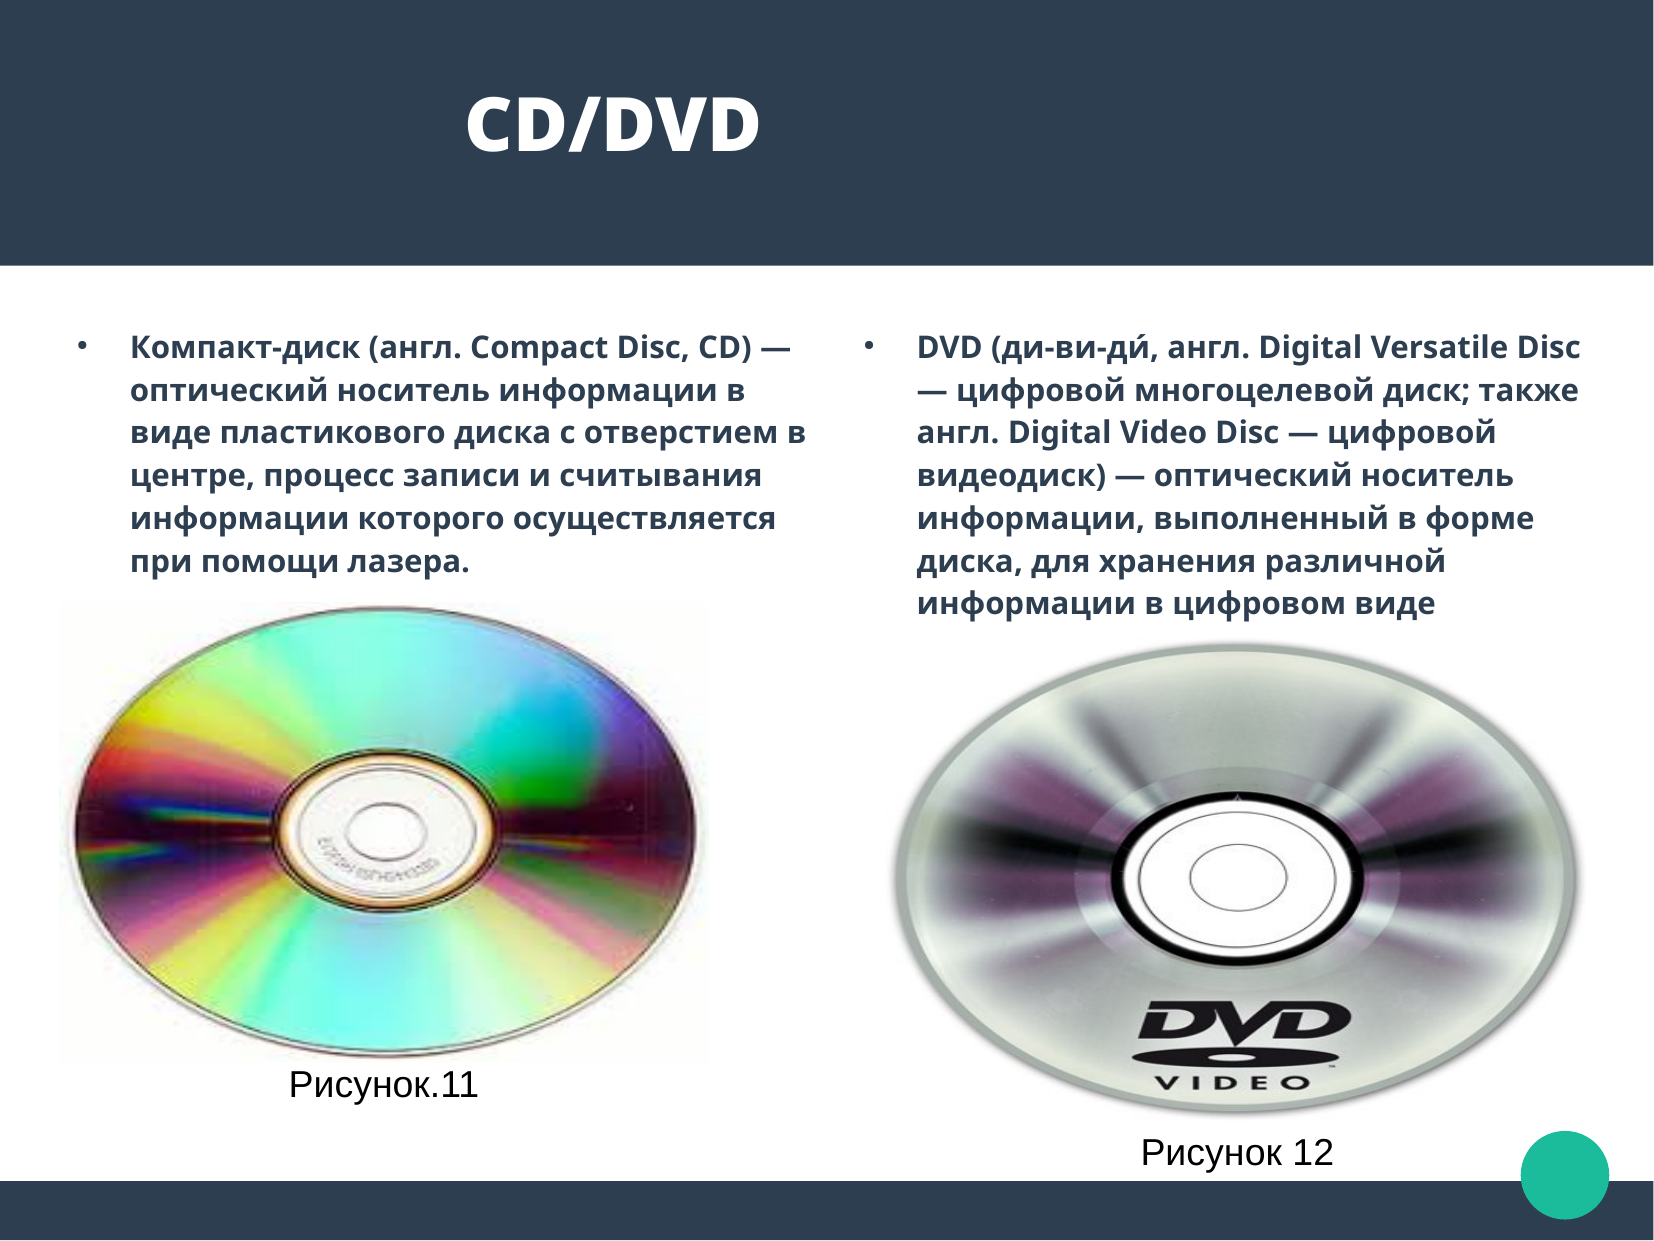

# CD/DVD
Компакт-диск (англ. Compact Disc, CD) — оптический носитель информации в виде пластикового диска с отверстием в центре, процесс записи и считывания информации которого осуществляется при помощи лазера.
DVD (ди-ви-ди́, англ. Digital Versatile Disc — цифровой многоцелевой диск; также англ. Digital Video Disc — цифровой видеодиск) — оптический носитель информации, выполненный в форме диска, для хранения различной информации в цифровом виде
Рисунок.11
Рисунок 12